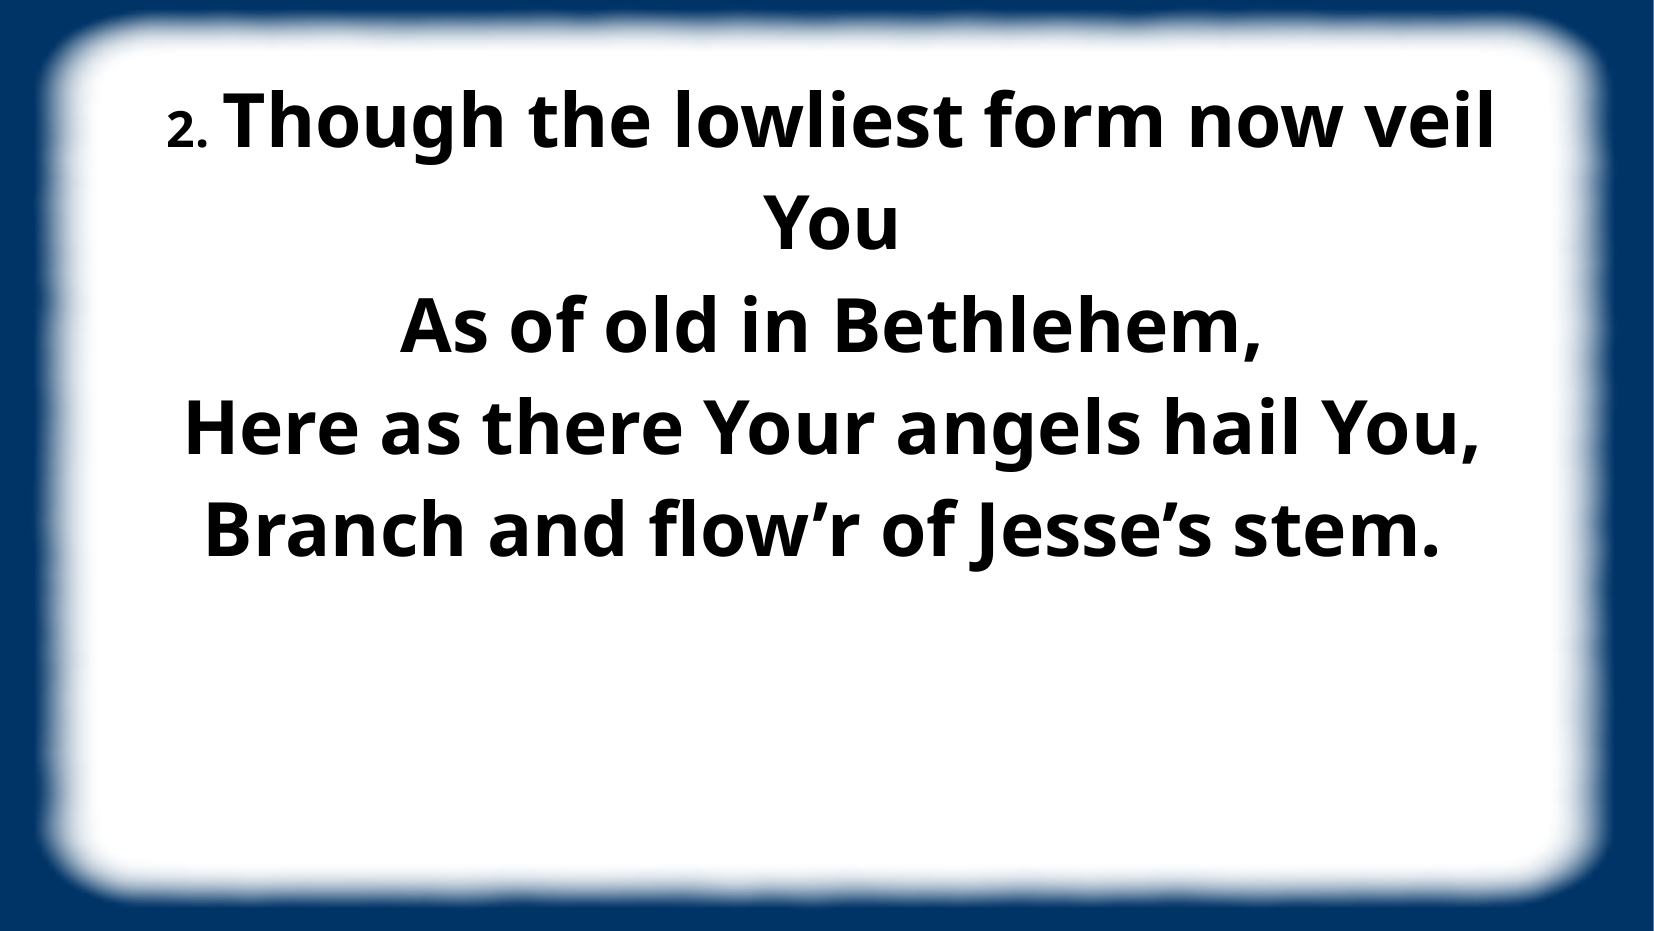

2. Though the lowliest form now veil You
As of old in Bethlehem,
Here as there Your angels hail You,
Branch and flow’r of Jesse’s stem.